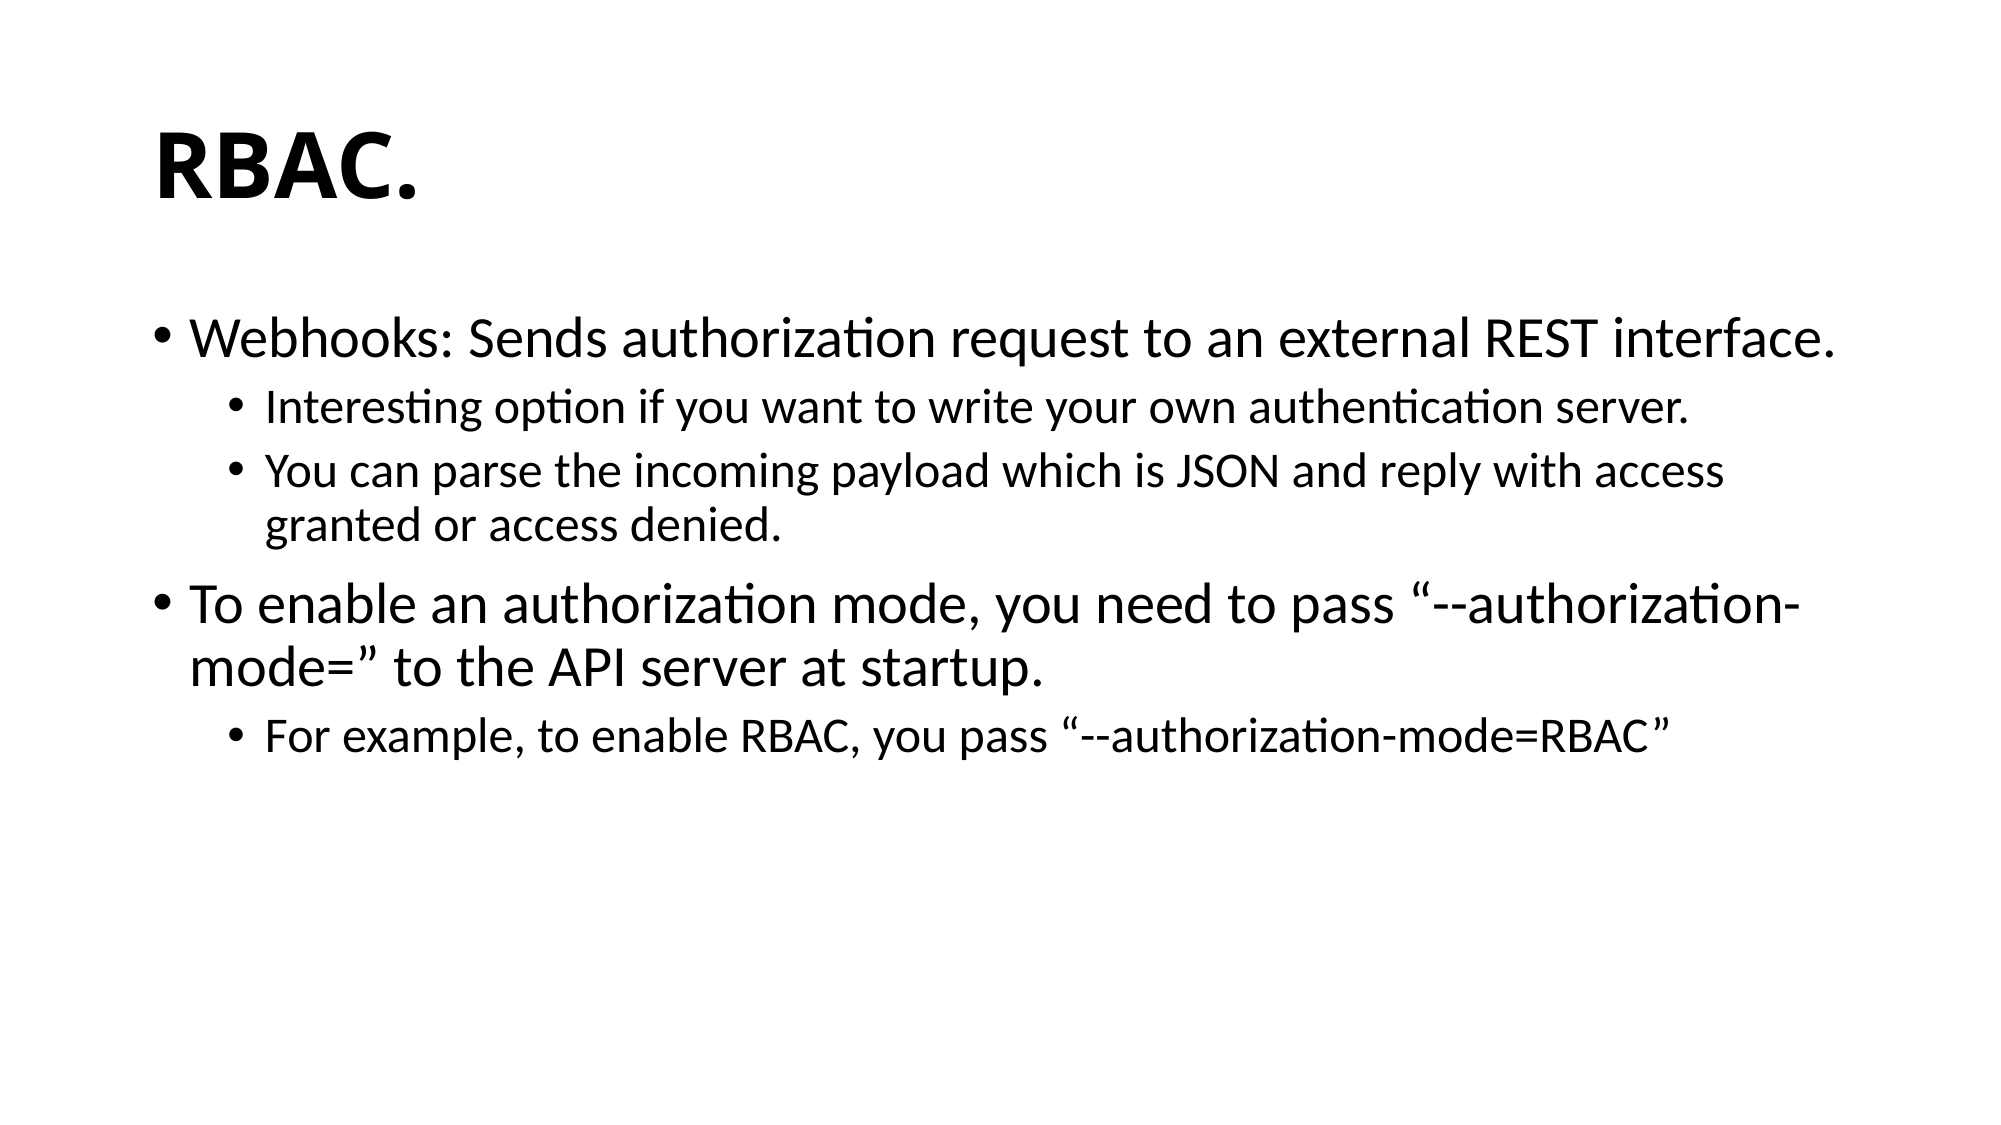

# RBAC.
Webhooks: Sends authorization request to an external REST interface.
Interesting option if you want to write your own authentication server.
You can parse the incoming payload which is JSON and reply with access granted or access denied.
To enable an authorization mode, you need to pass “--authorization-mode=” to the API server at startup.
For example, to enable RBAC, you pass “--authorization-mode=RBAC”